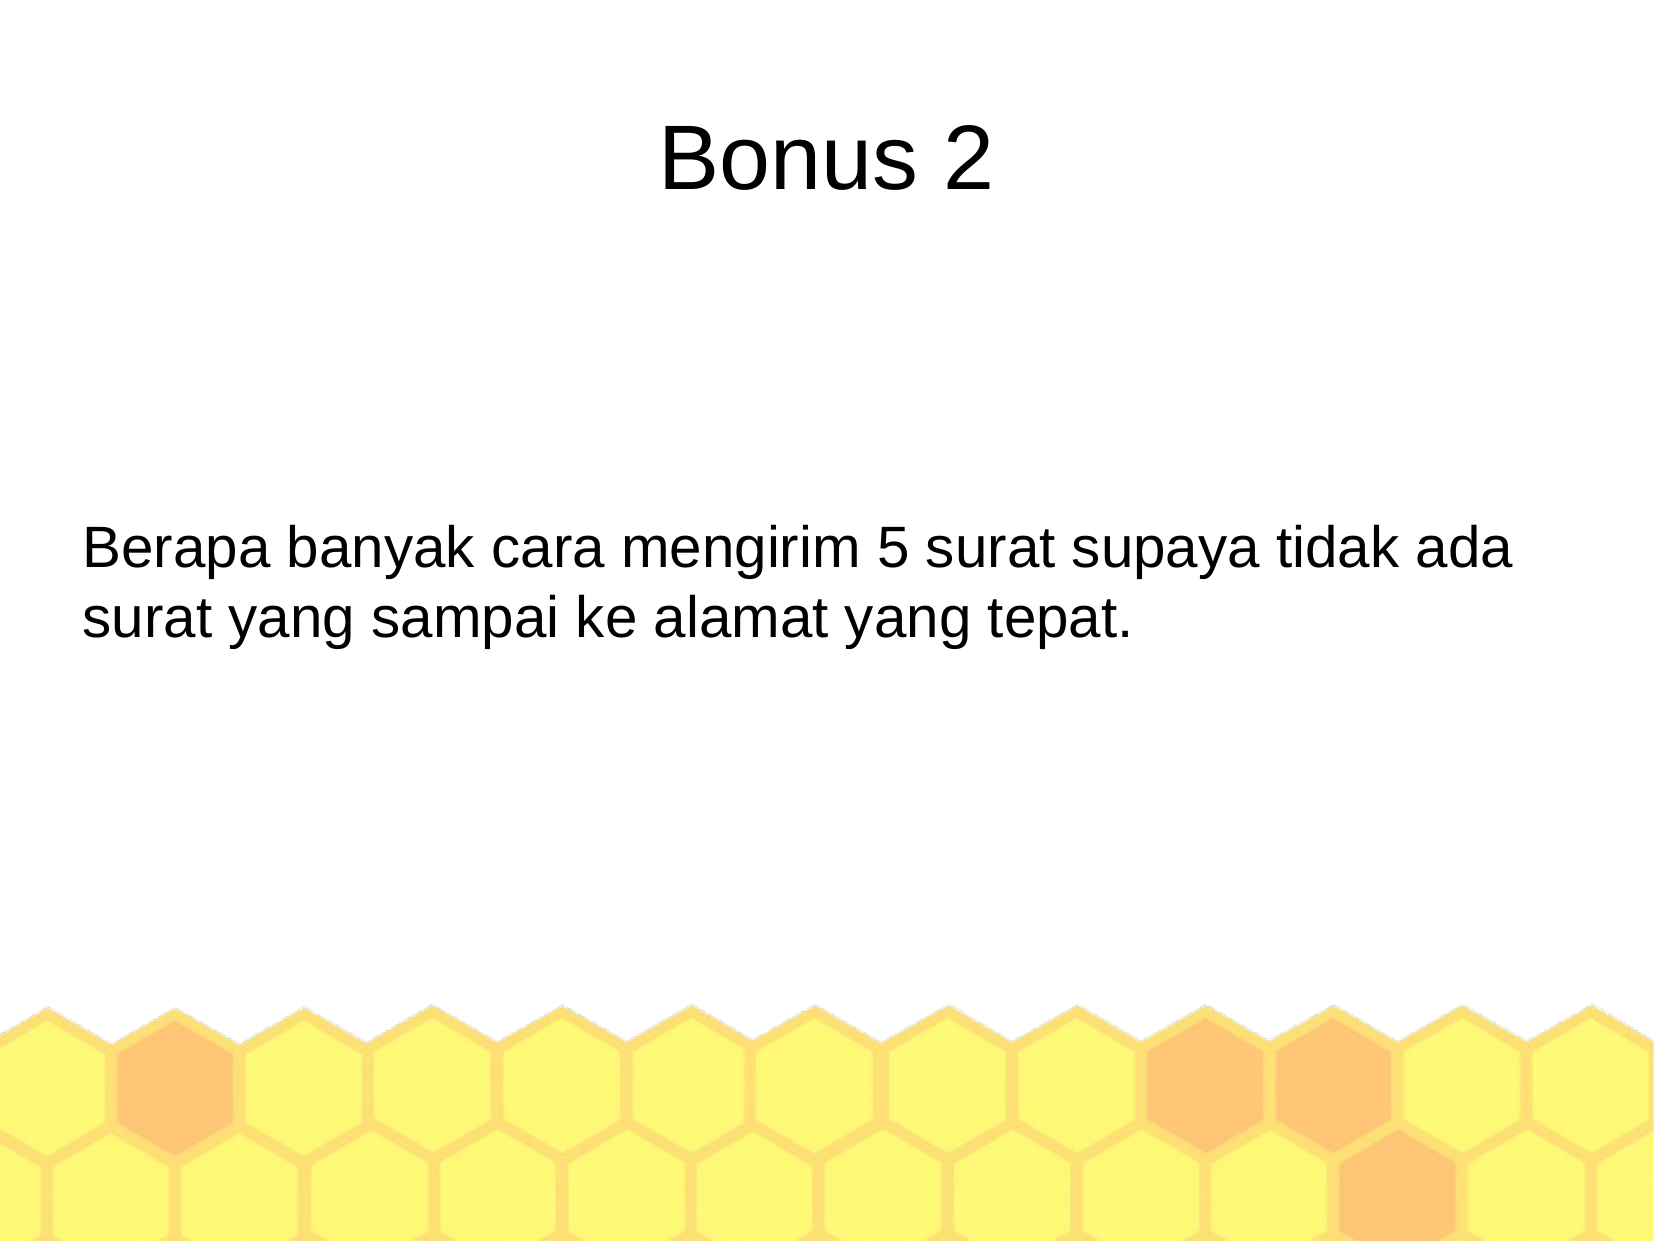

# Bonus 2
Berapa banyak cara mengirim 5 surat supaya tidak ada surat yang sampai ke alamat yang tepat.